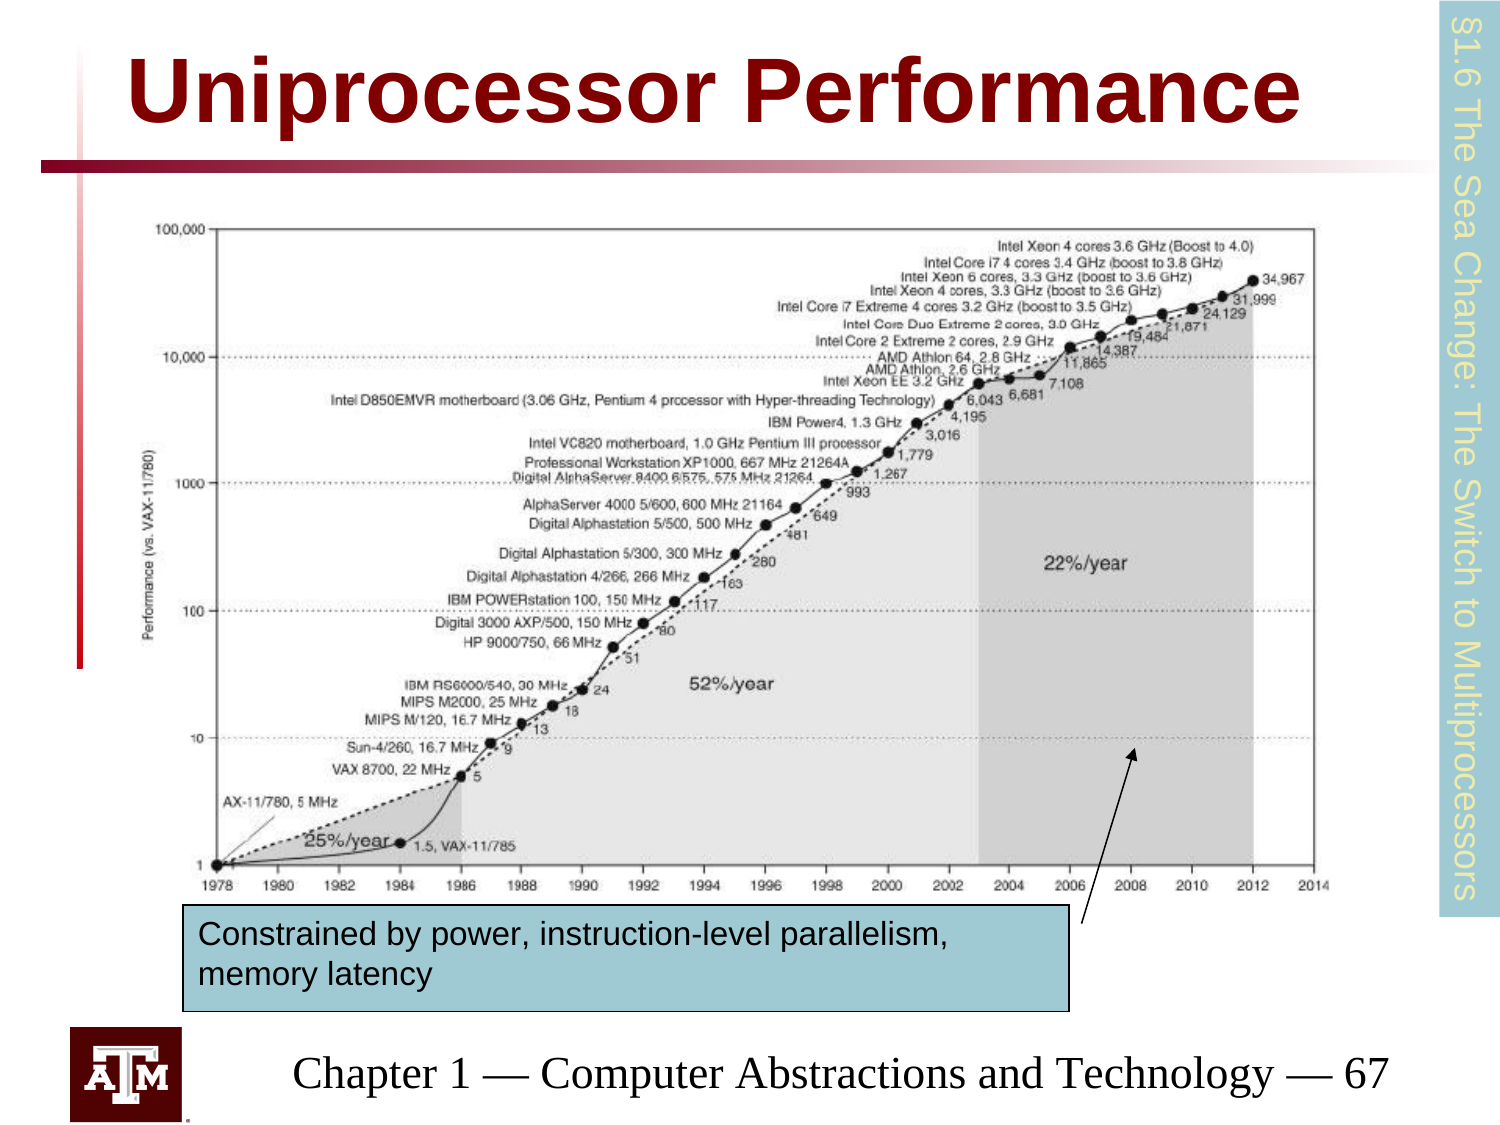

# Uniprocessor Performance
§1.6 The Sea Change: The Switch to Multiprocessors
Constrained by power, instruction-level parallelism, memory latency
Chapter 1 — Computer Abstractions and Technology